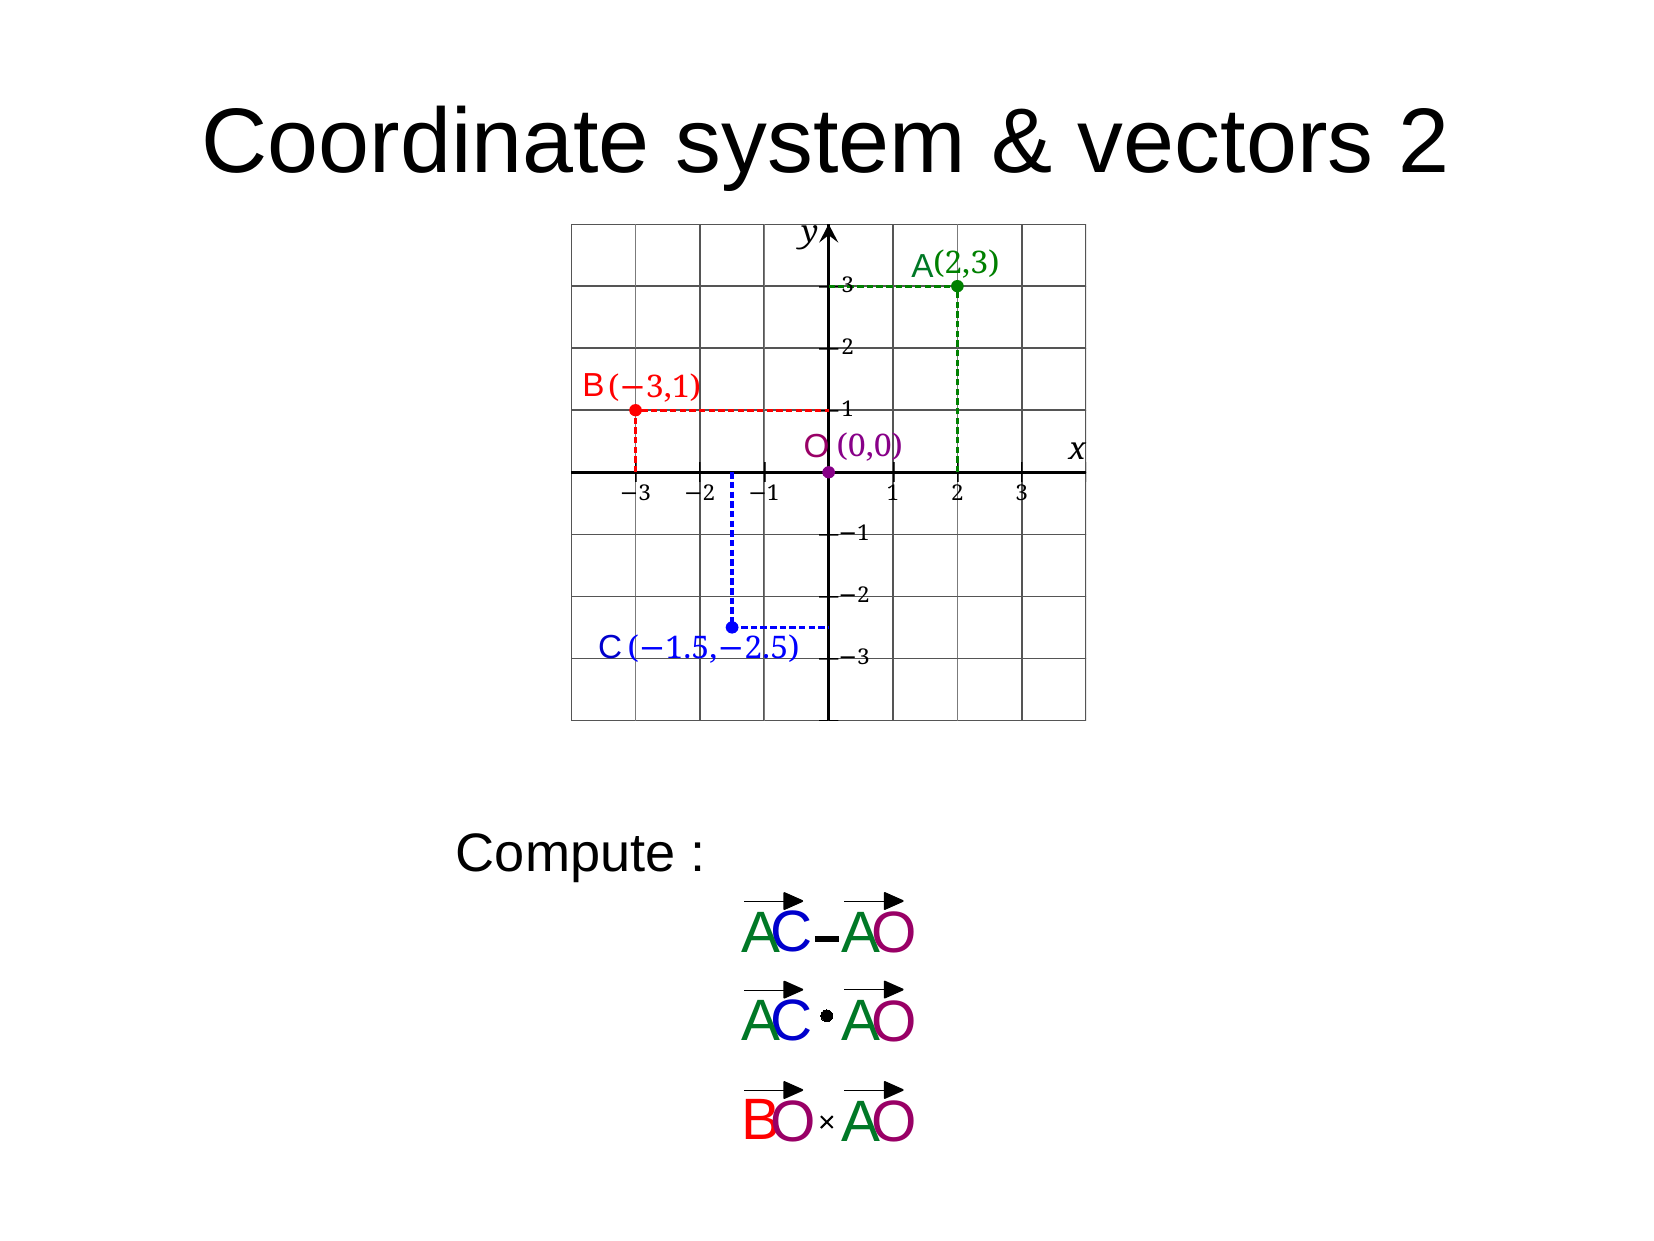

# Coordinate system & vectors 2
A
B
O
C
Compute :
C
A
A
O
C
A
A
O
B
A
O
O